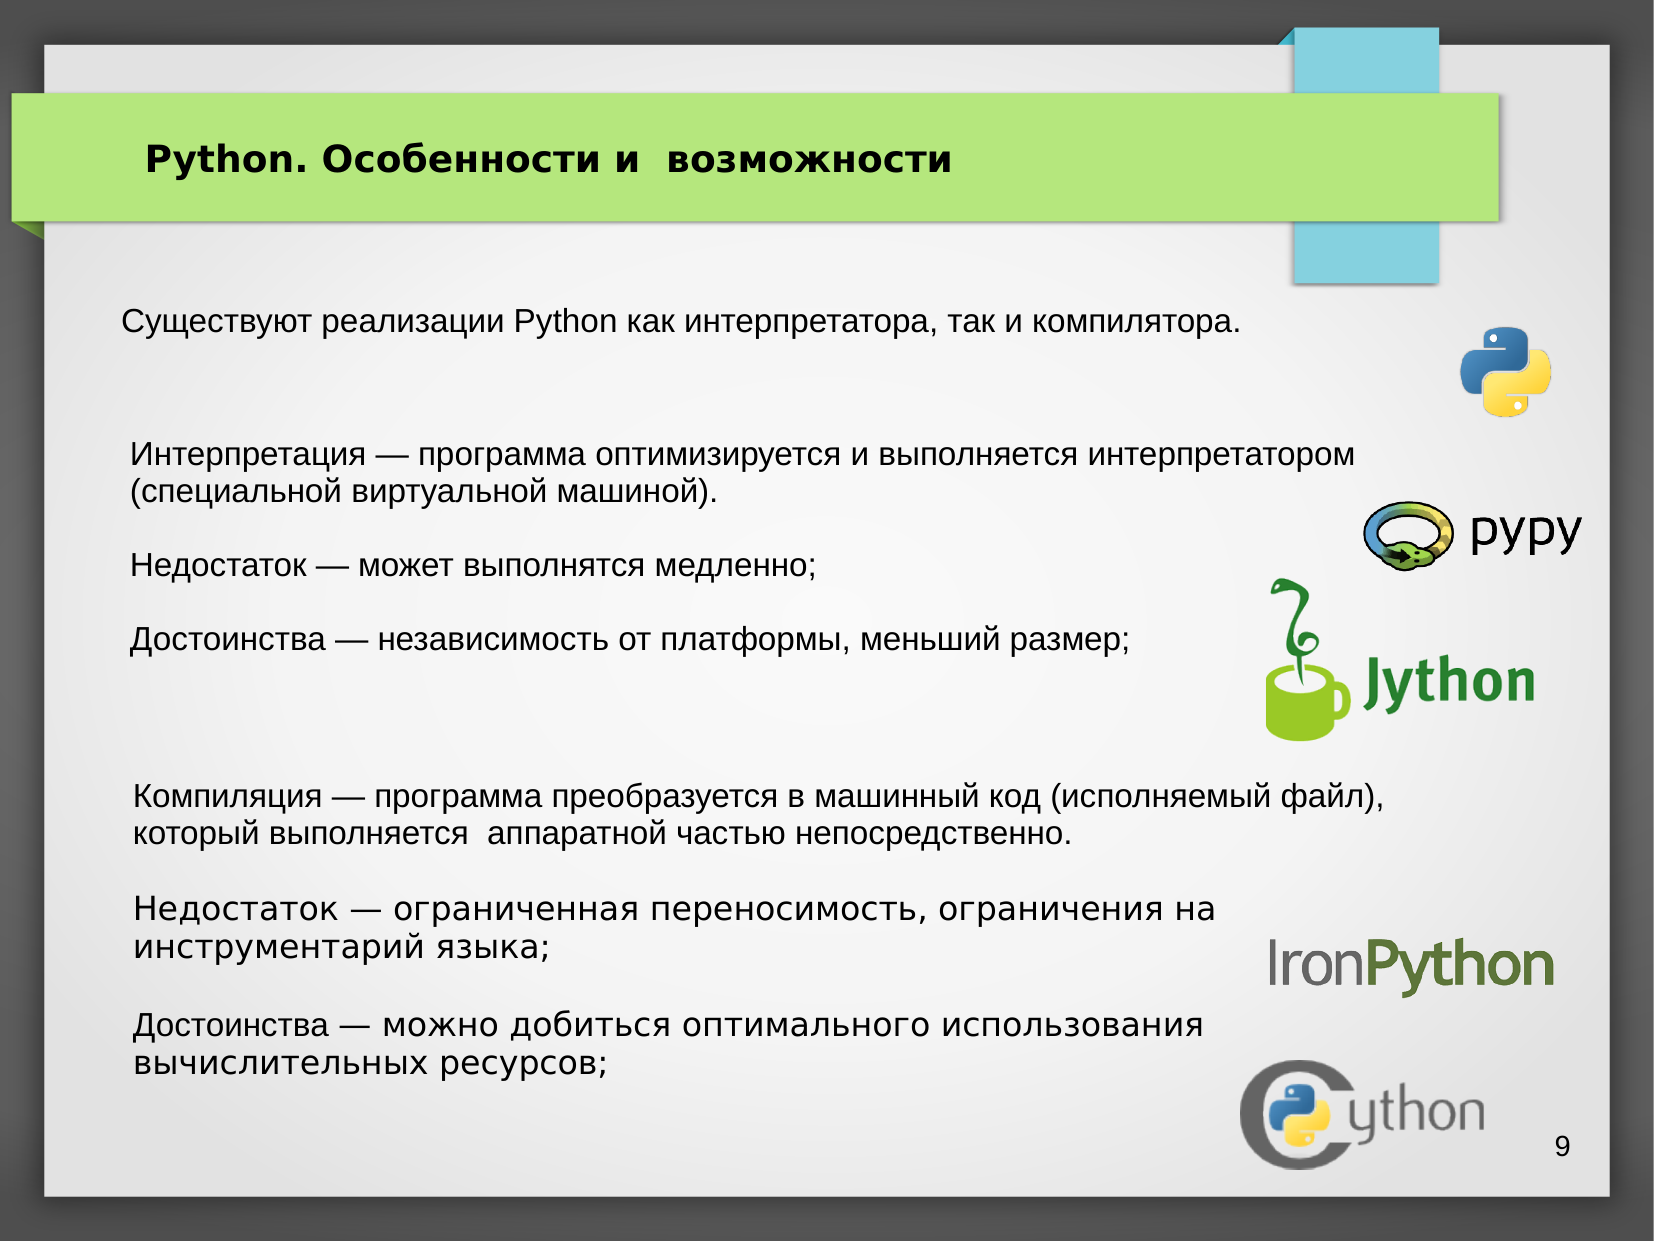

Python. Особенности и возможности
Существуют реализации Python как интерпретатора, так и компилятора.
Интерпретация — программа оптимизируется и выполняется интерпретатором (специальной виртуальной машиной).
Недостаток — может выполнятся медленно;
Достоинства — независимость от платформы, меньший размер;
Компиляция — программа преобразуется в машинный код (исполняемый файл),
который выполняется аппаратной частью непосредственно.
Недостаток — ограниченная переносимость, ограничения на инструментарий языка;
Достоинства — можно добиться оптимального использования вычислительных ресурсов;
9